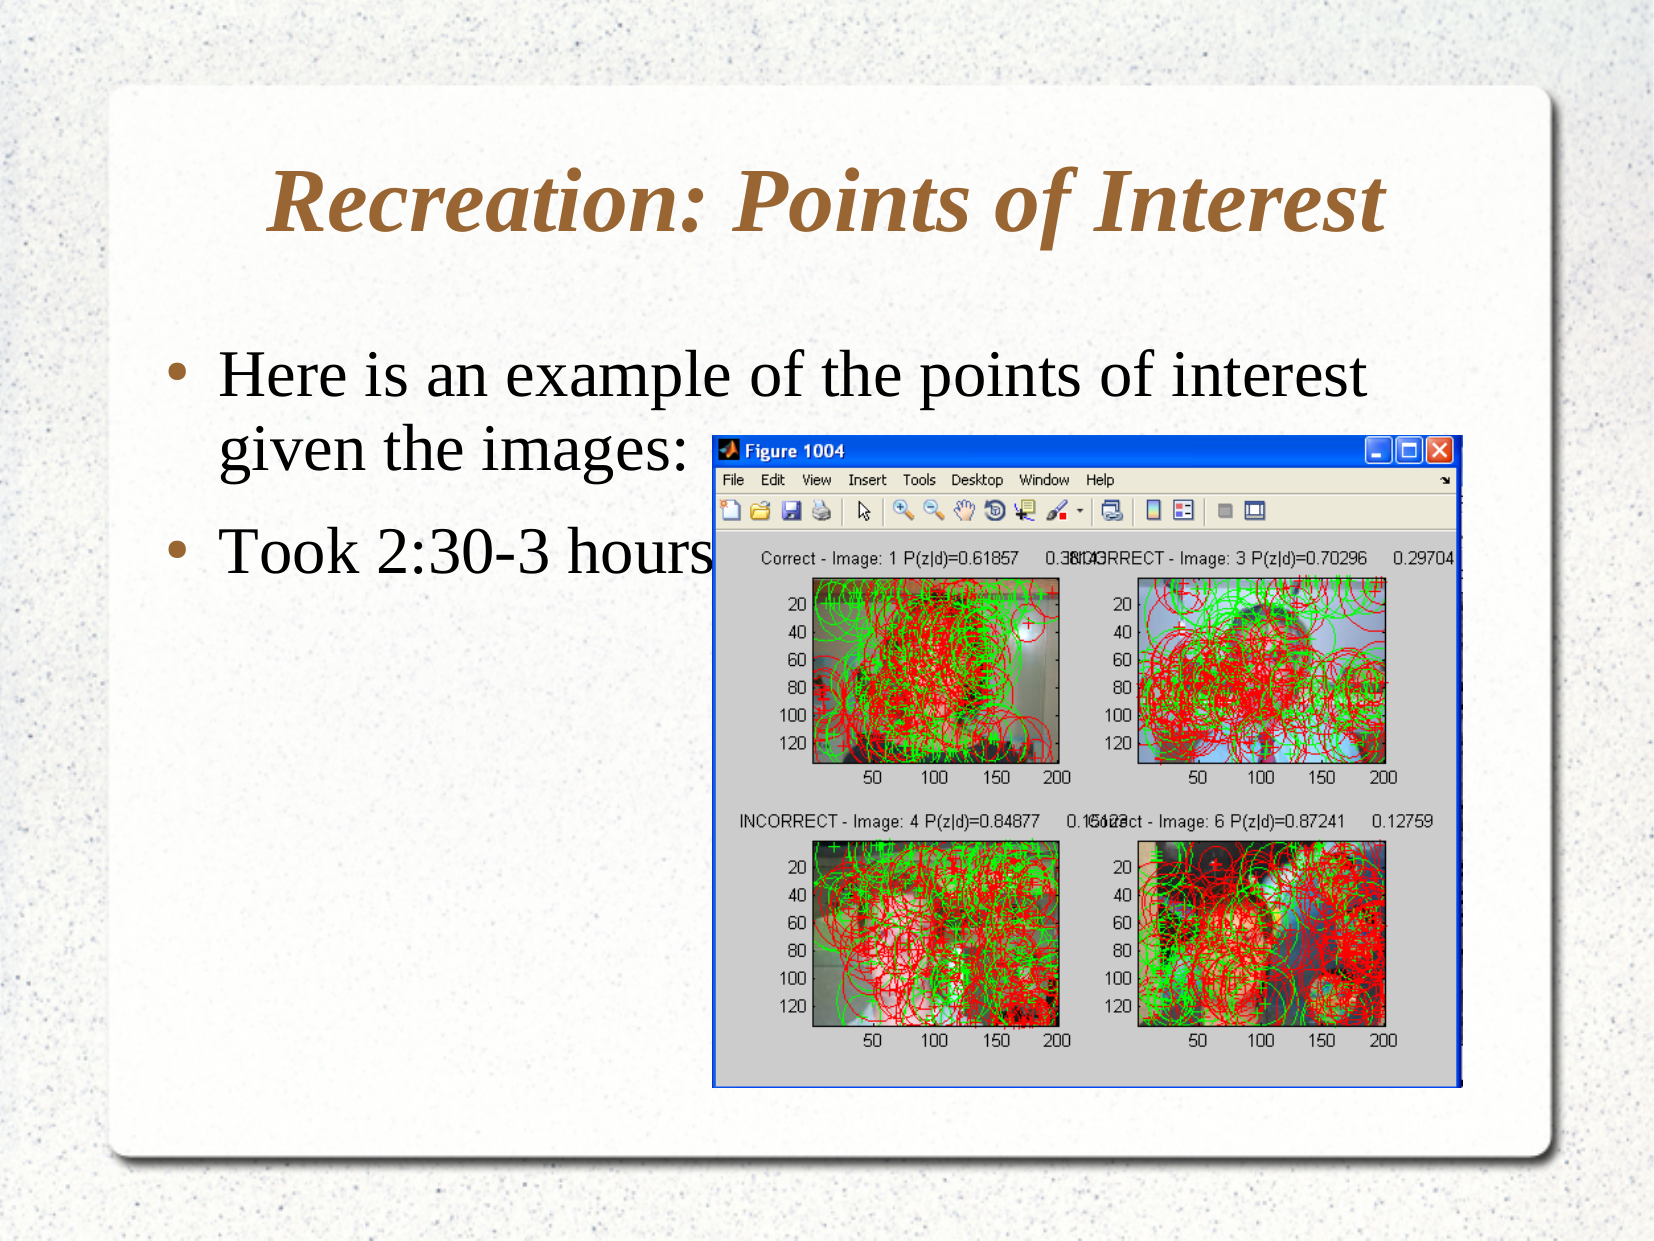

# Recreation: Points of Interest
Here is an example of the points of interest given the images:
Took 2:30-3 hours